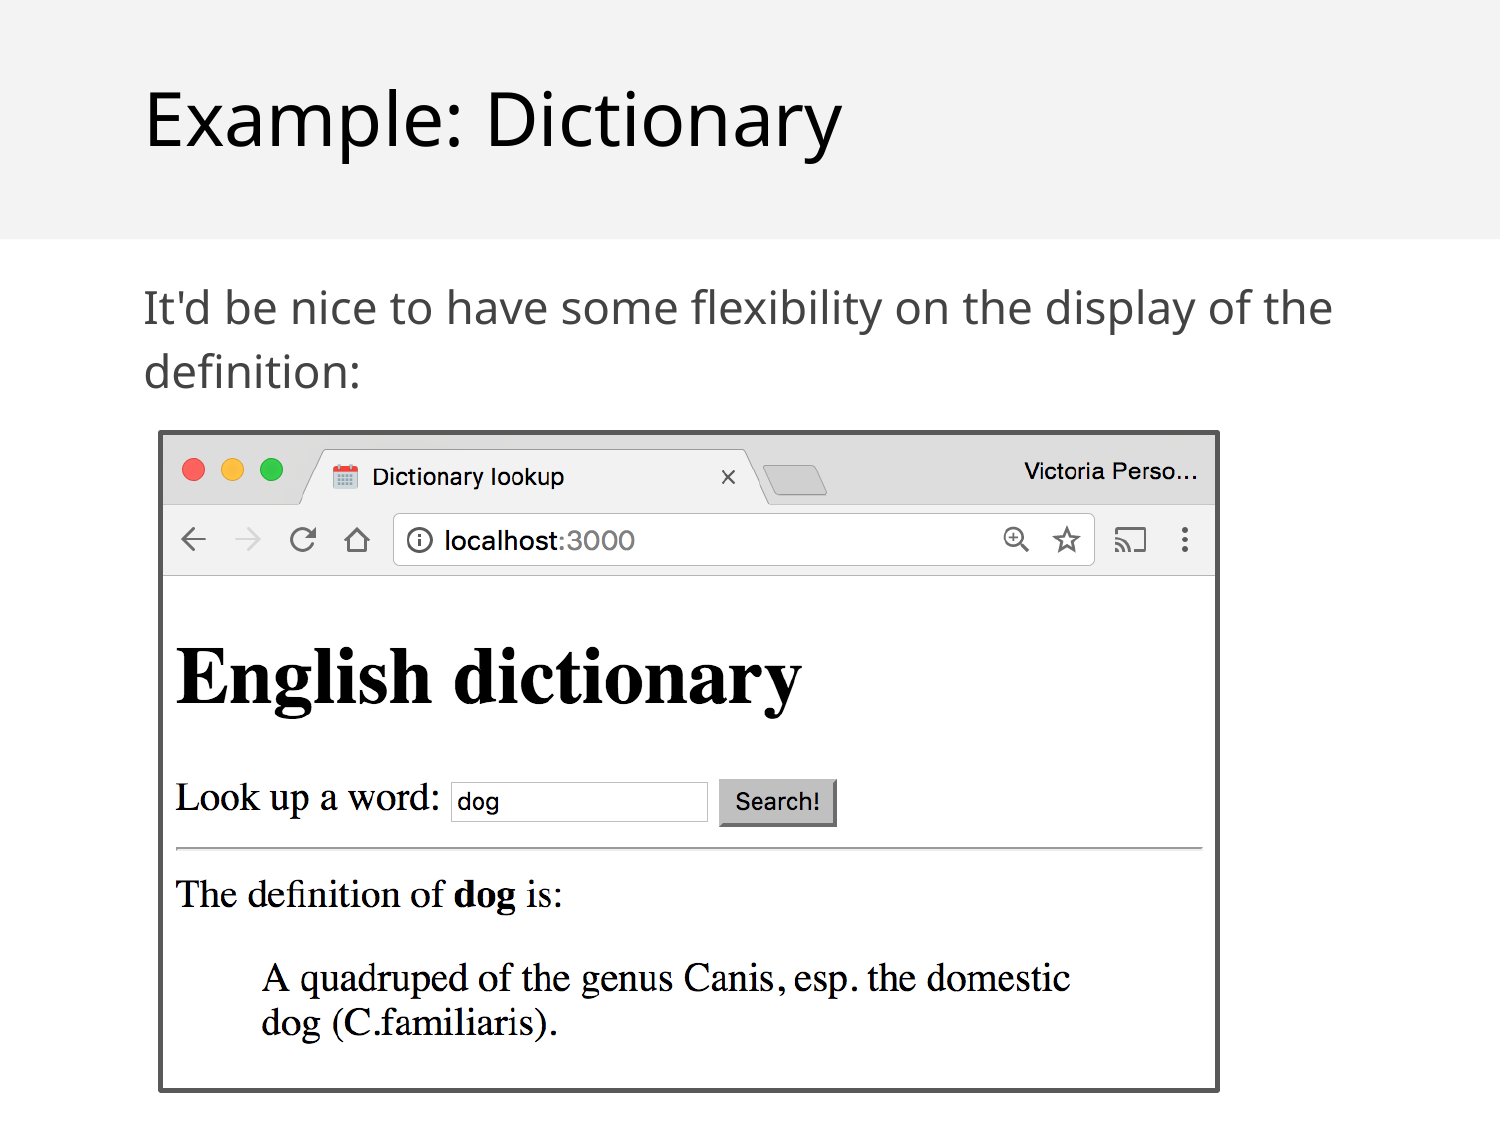

# Example: Dictionary
It'd be nice to have some flexibility on the display of the definition: